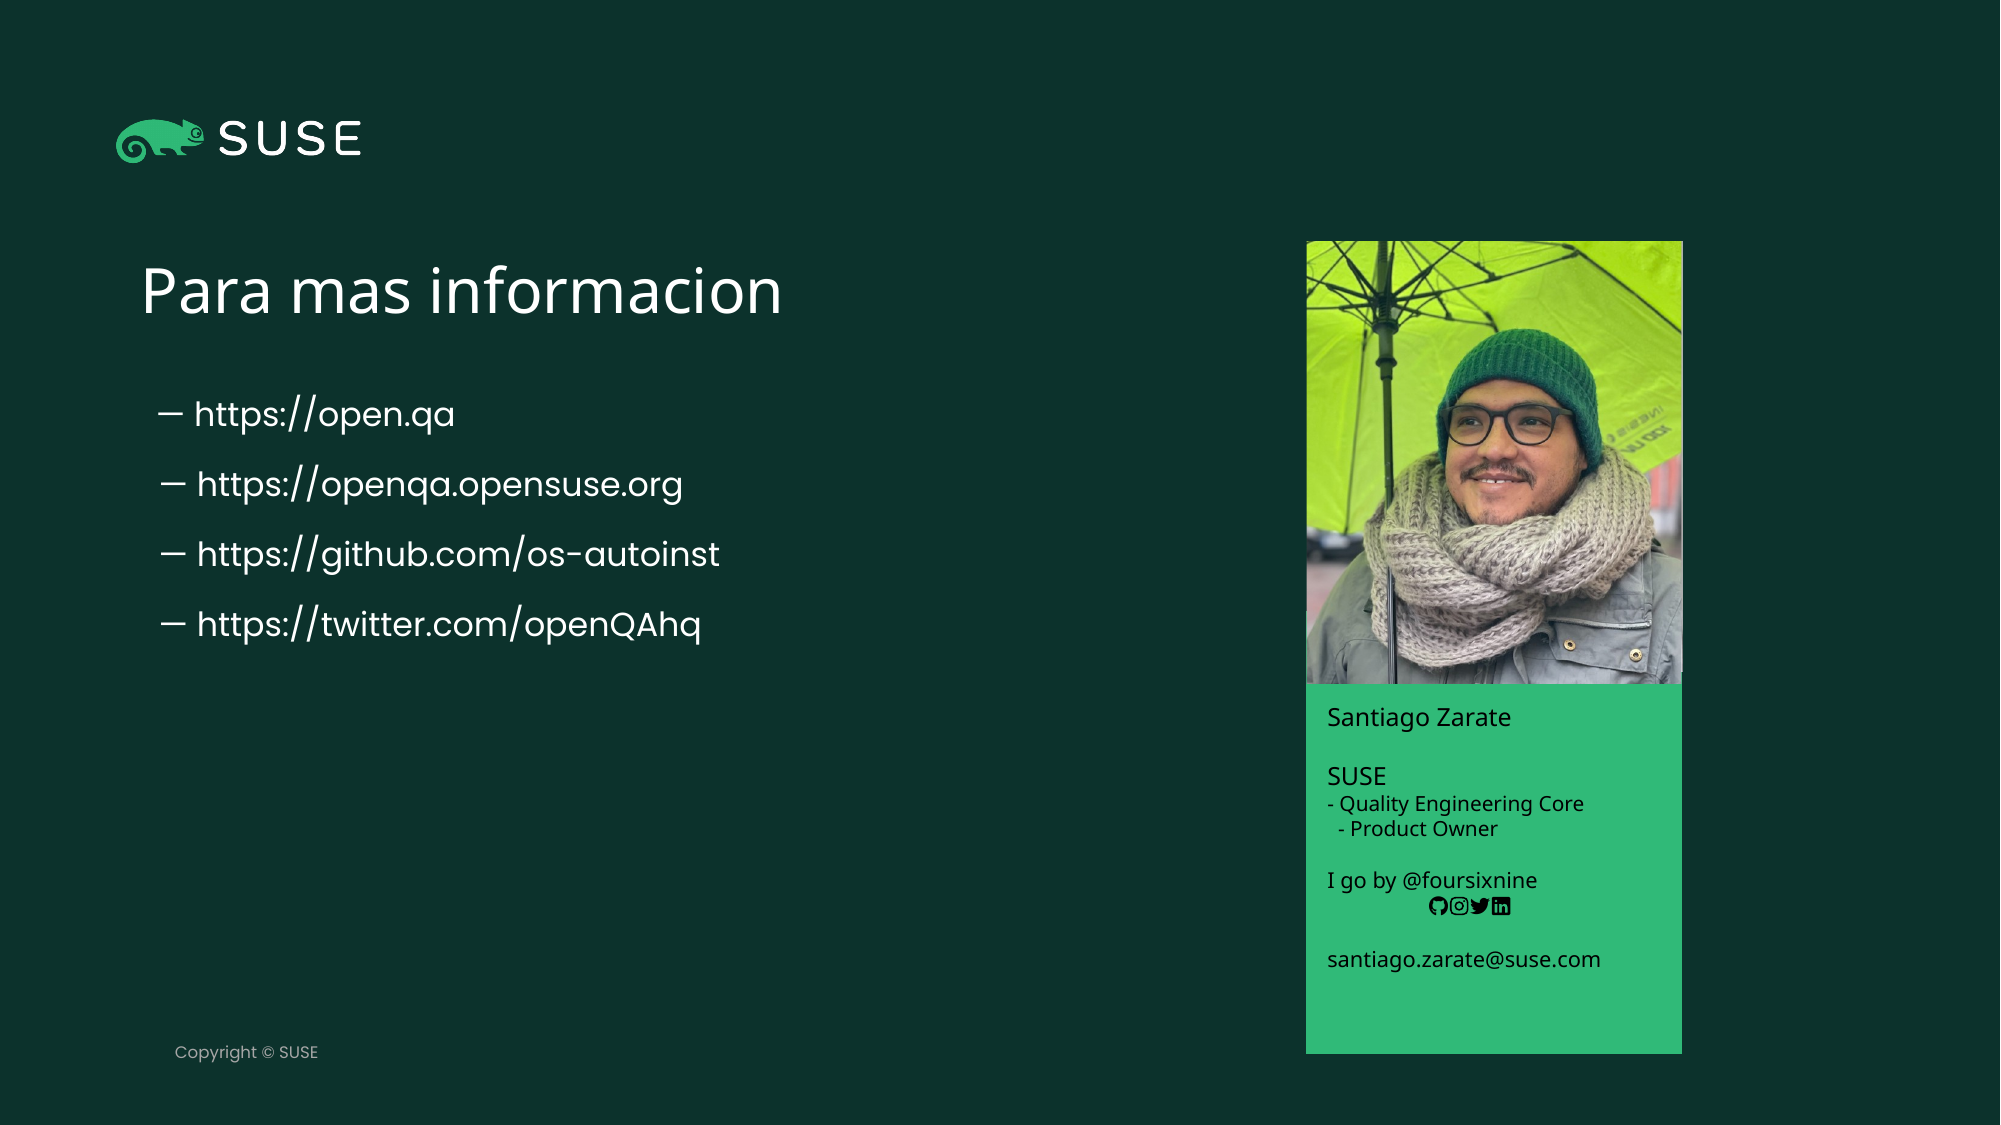

Para mas informacion
# — https://open.qa — https://openqa.opensuse.org — https://github.com/os-autoinst — https://twitter.com/openQAhq
Santiago Zarate
SUSE
- Quality Engineering Core
 - Product Owner
I go by @foursixnine
santiago.zarate@suse.com